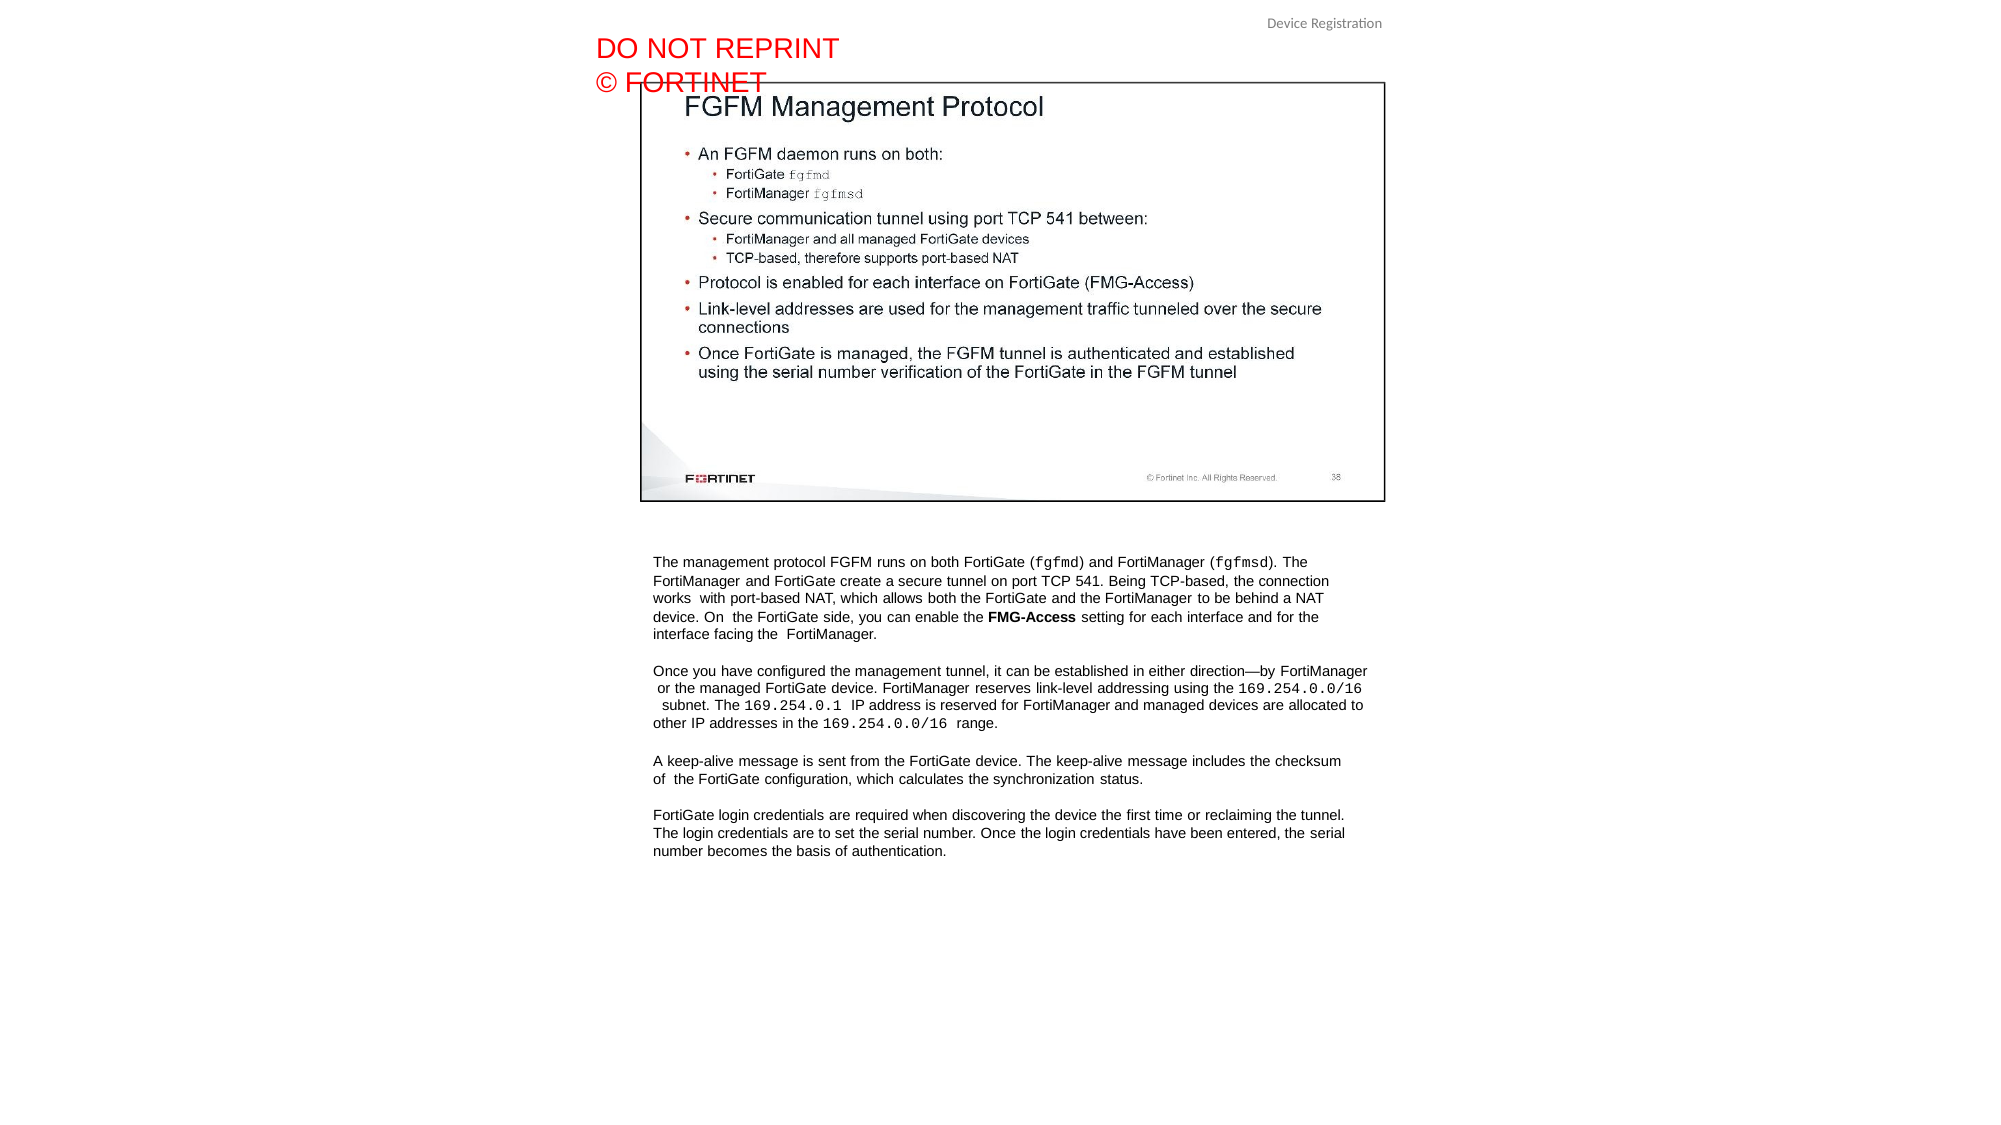

Device Registration
DO NOT REPRINT
© FORTINET
The management protocol FGFM runs on both FortiGate (fgfmd) and FortiManager (fgfmsd). The FortiManager and FortiGate create a secure tunnel on port TCP 541. Being TCP-based, the connection works with port-based NAT, which allows both the FortiGate and the FortiManager to be behind a NAT device. On the FortiGate side, you can enable the FMG-Access setting for each interface and for the interface facing the FortiManager.
Once you have configured the management tunnel, it can be established in either direction—by FortiManager or the managed FortiGate device. FortiManager reserves link-level addressing using the 169.254.0.0/16 subnet. The 169.254.0.1 IP address is reserved for FortiManager and managed devices are allocated to other IP addresses in the 169.254.0.0/16 range.
A keep-alive message is sent from the FortiGate device. The keep-alive message includes the checksum of the FortiGate configuration, which calculates the synchronization status.
FortiGate login credentials are required when discovering the device the first time or reclaiming the tunnel. The login credentials are to set the serial number. Once the login credentials have been entered, the serial number becomes the basis of authentication.
FortiManager 6.2 Study Guide